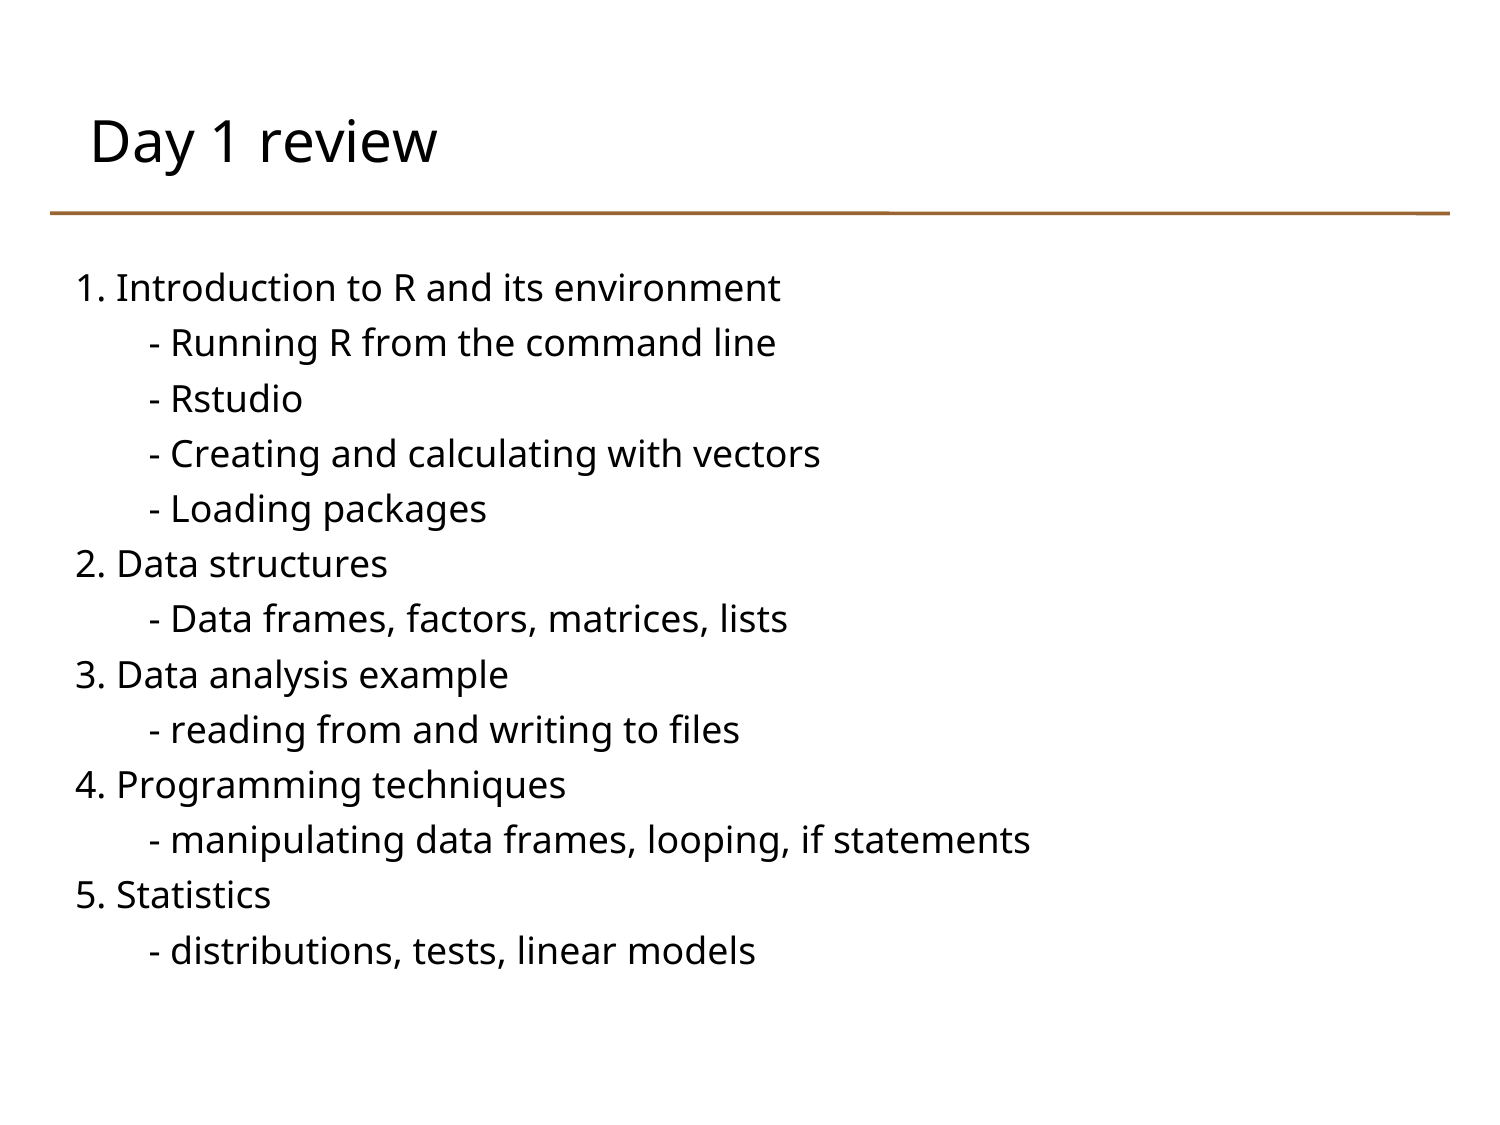

Day 1 review
1. Introduction to R and its environment
	- Running R from the command line
	- Rstudio
	- Creating and calculating with vectors
	- Loading packages
2. Data structures
	- Data frames, factors, matrices, lists
3. Data analysis example
	- reading from and writing to files
4. Programming techniques
	- manipulating data frames, looping, if statements
5. Statistics
	- distributions, tests, linear models